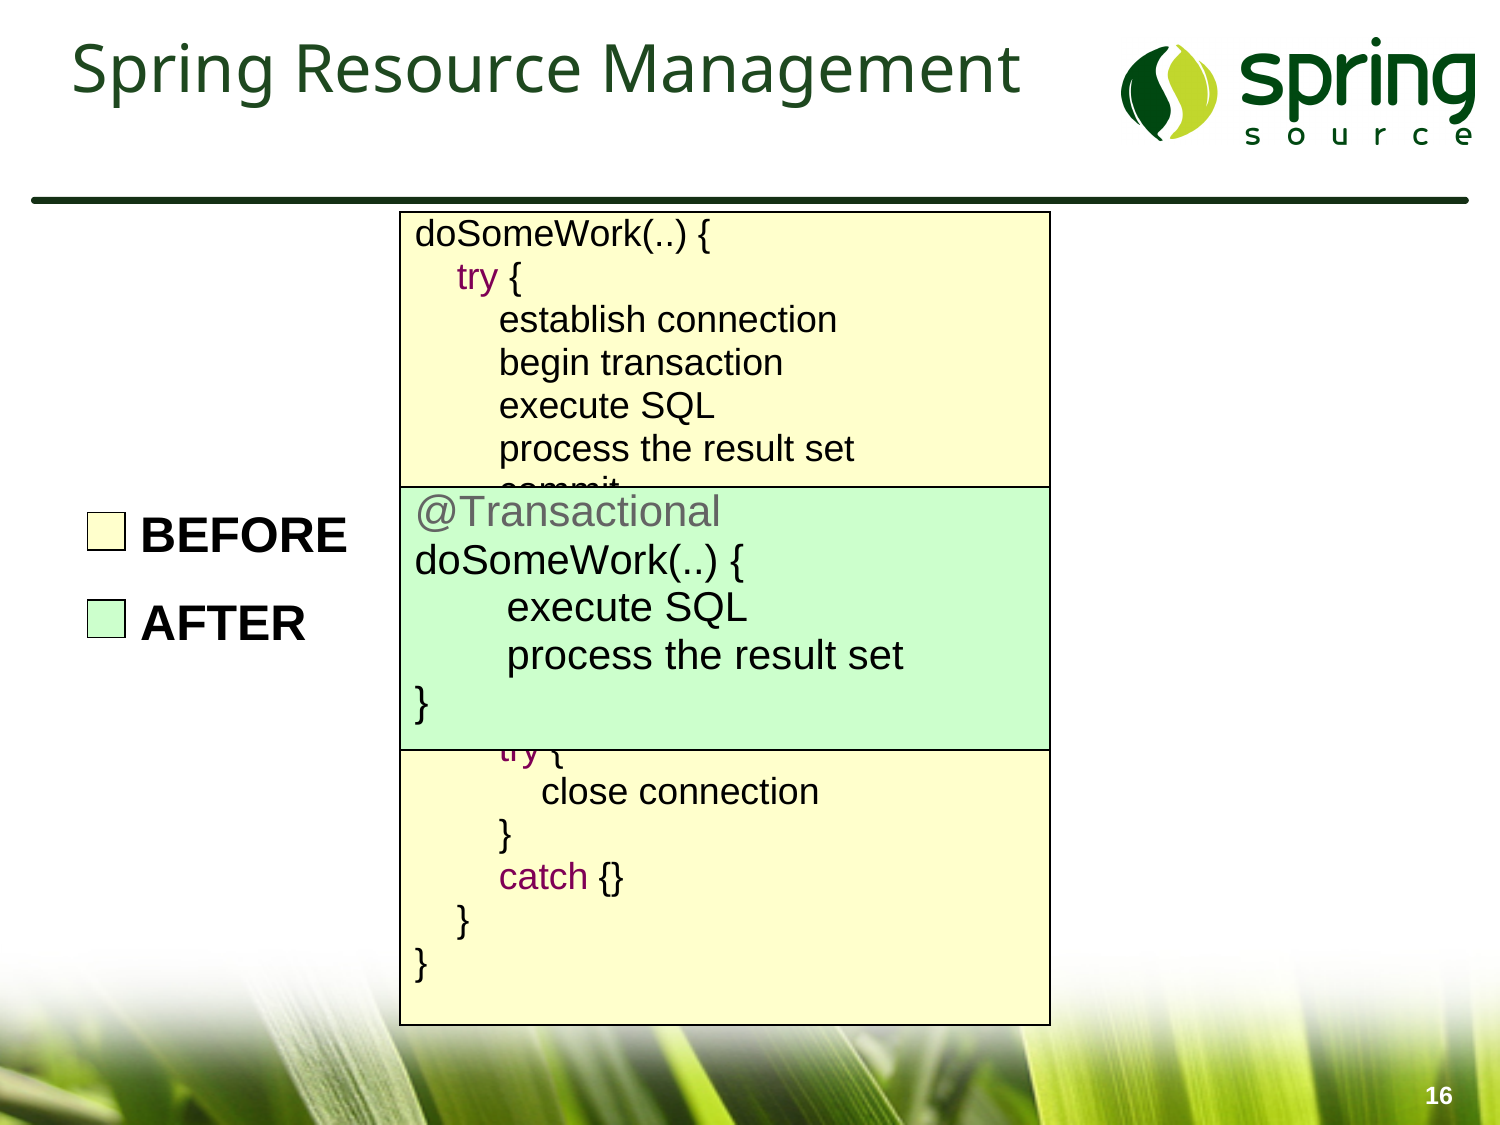

# Spring Resource Management
doSomeWork(..) {
 try {
 establish connection
 begin transaction
 execute SQL
 process the result set
 commit
 }
 catch (SQLException) {
 rollback
 throw application exception
 } finally {
 try {
 close connection
 }
 catch {}
 }
}
@Transactional
doSomeWork(..) {
 execute SQL
 process the result set
}
BEFORE
AFTER